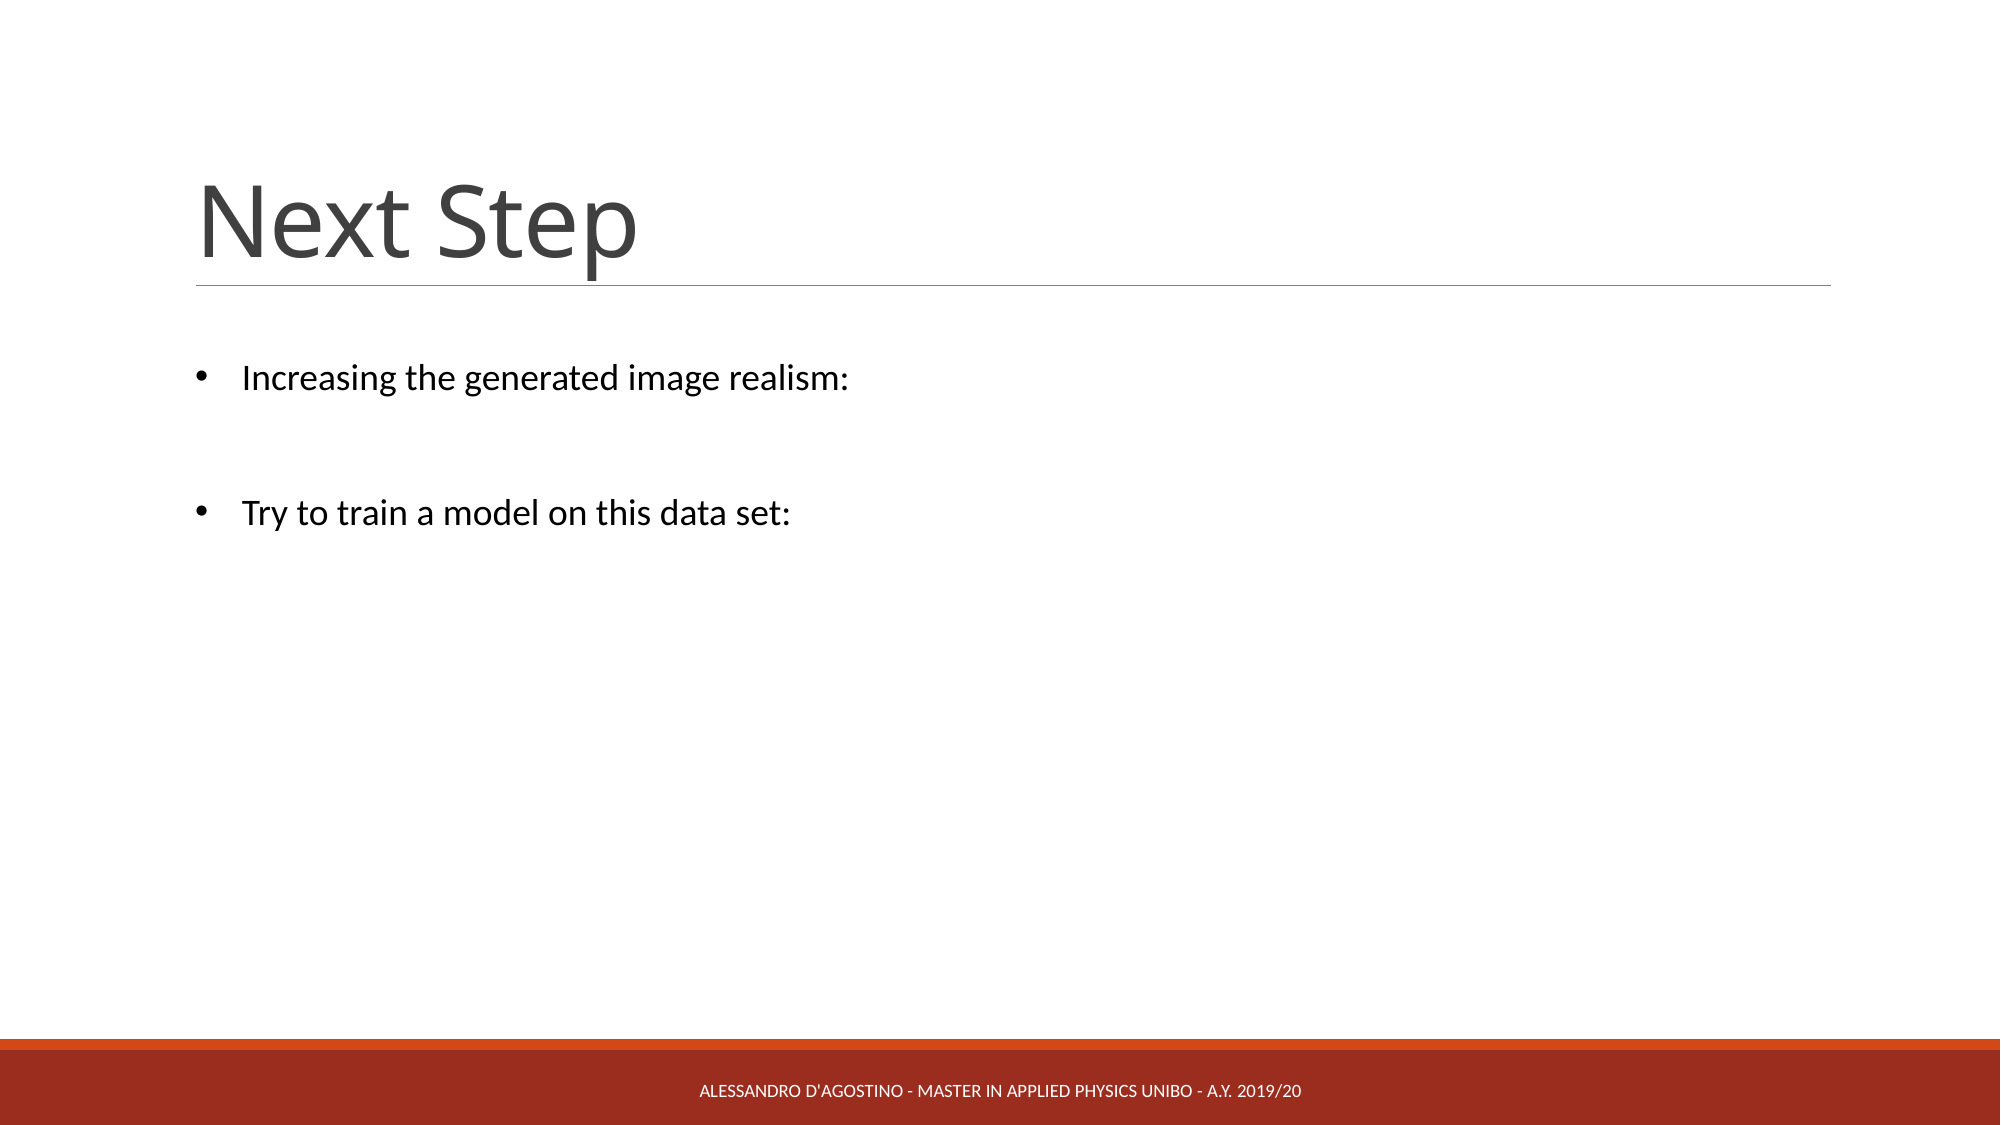

# Next Step
Increasing the generated image realism:
Try to train a model on this data set:
Alessandro d'Agostino - Master in Applied Physics UniBo - a.y. 2019/20